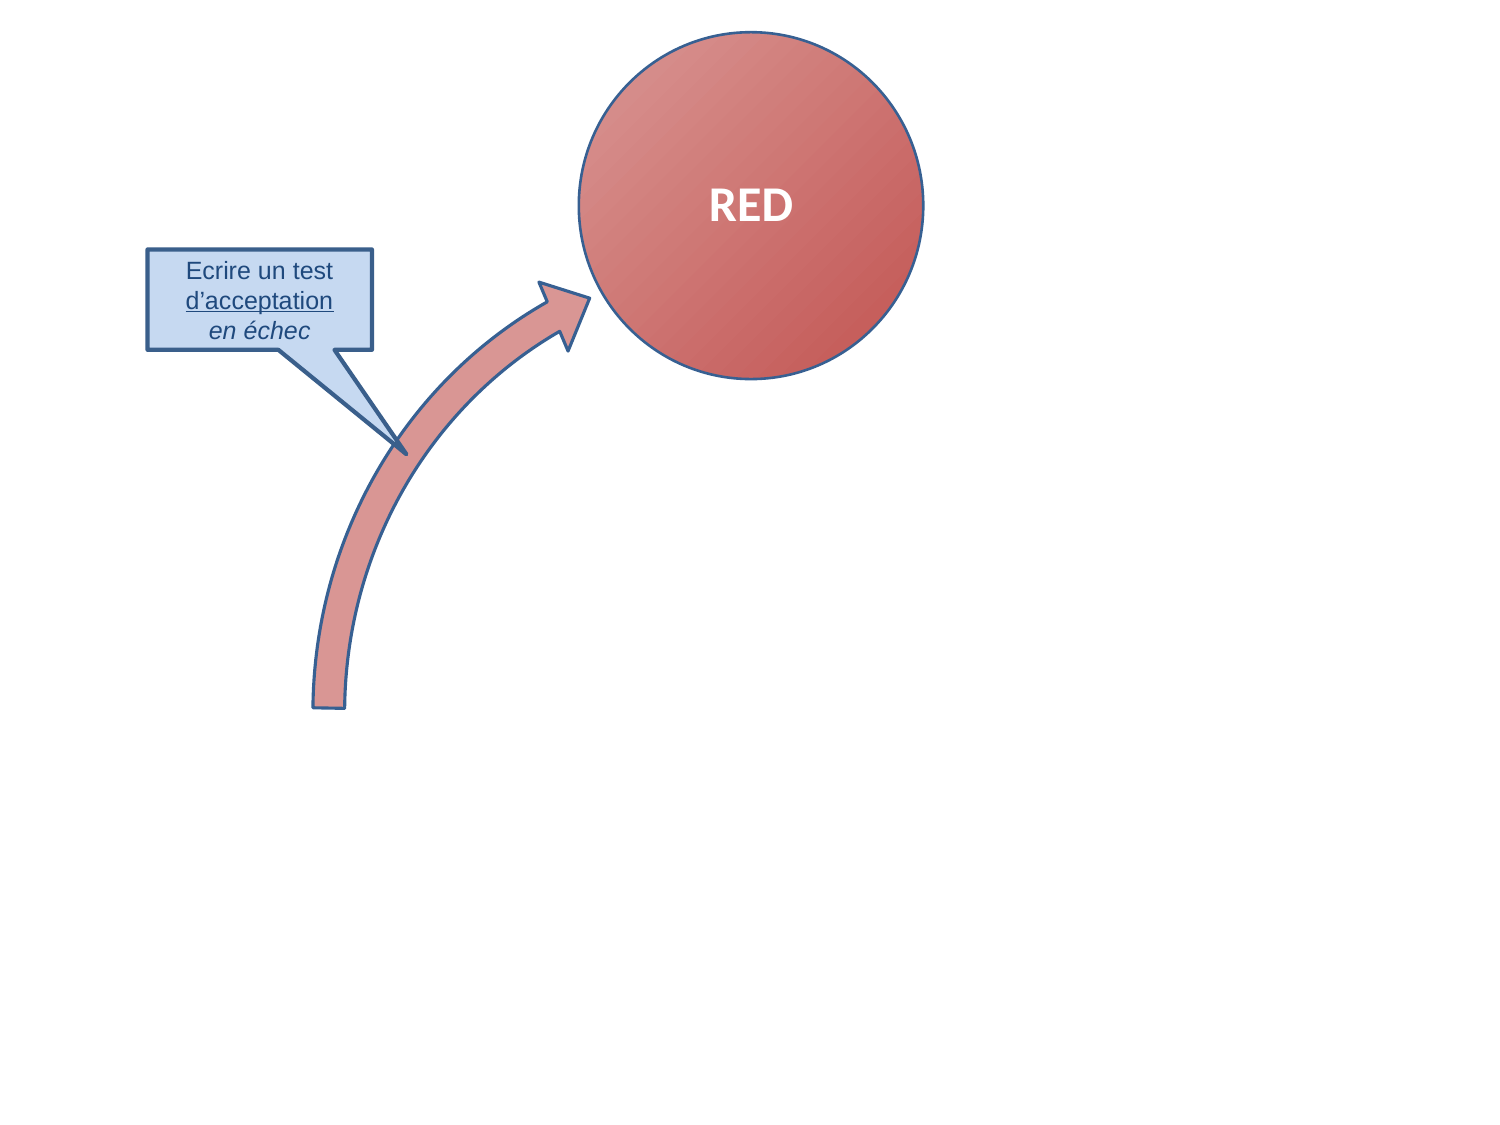

RED
Ecrire un test
d’acceptation
en échec